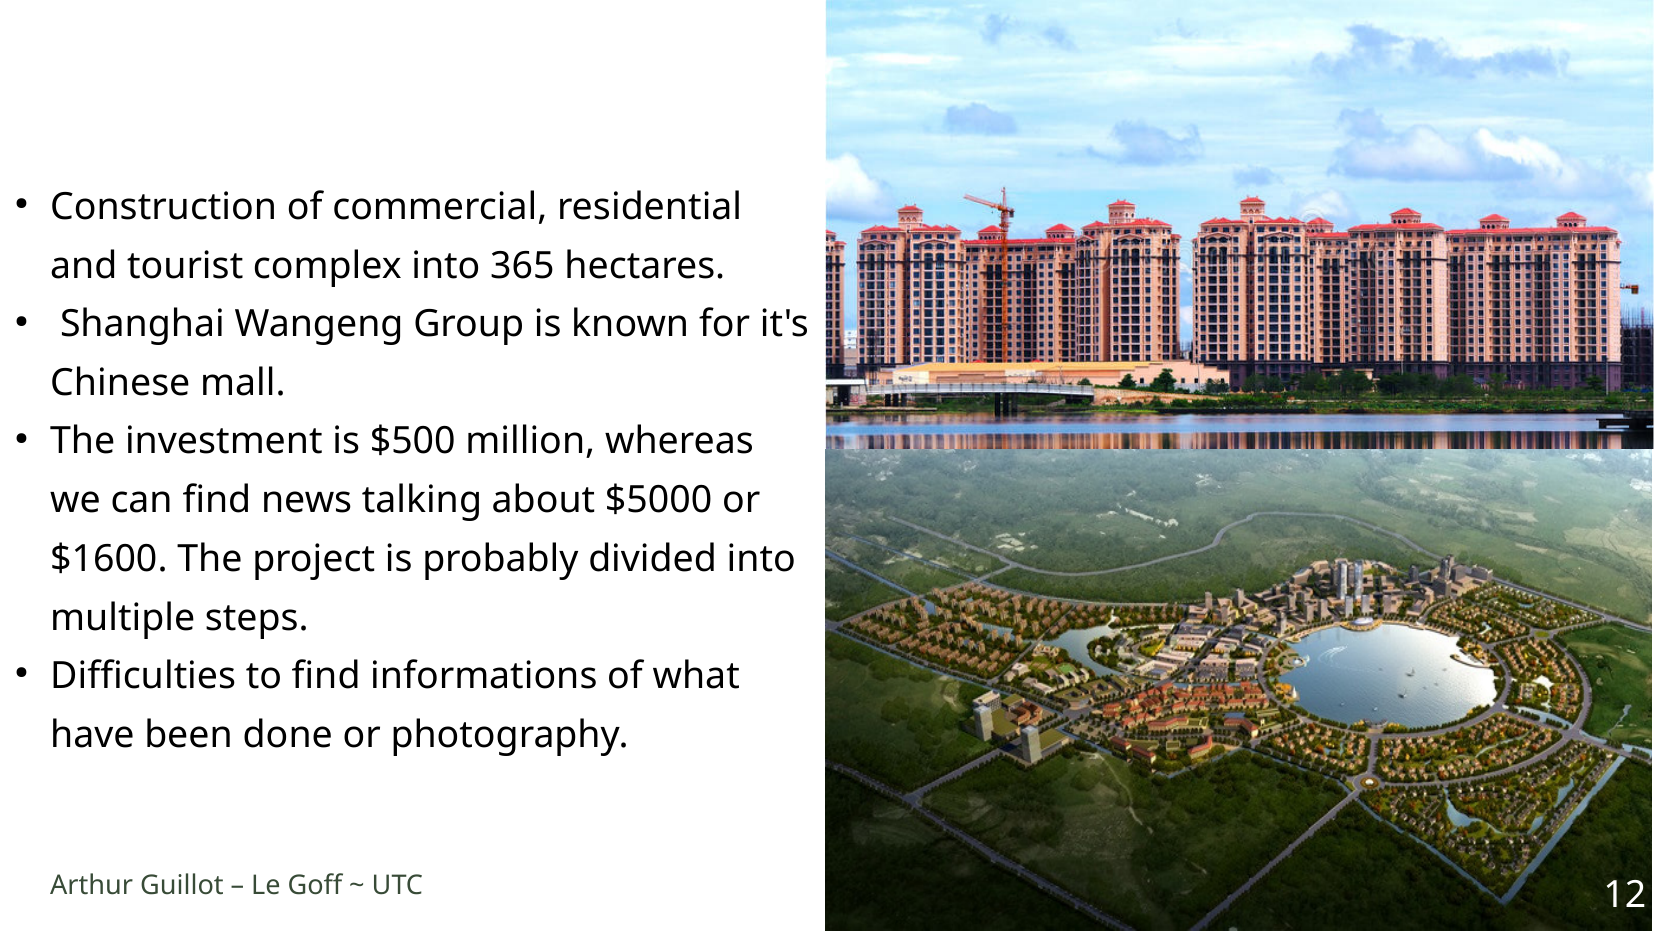

Construction of commercial, residential and tourist complex into 365 hectares.
 Shanghai Wangeng Group is known for it's Chinese mall.
The investment is $500 million, whereas we can find news talking about $5000 or $1600. The project is probably divided into multiple steps.
Difficulties to find informations of what have been done or photography.
Arthur Guillot – Le Goff ~ UTC